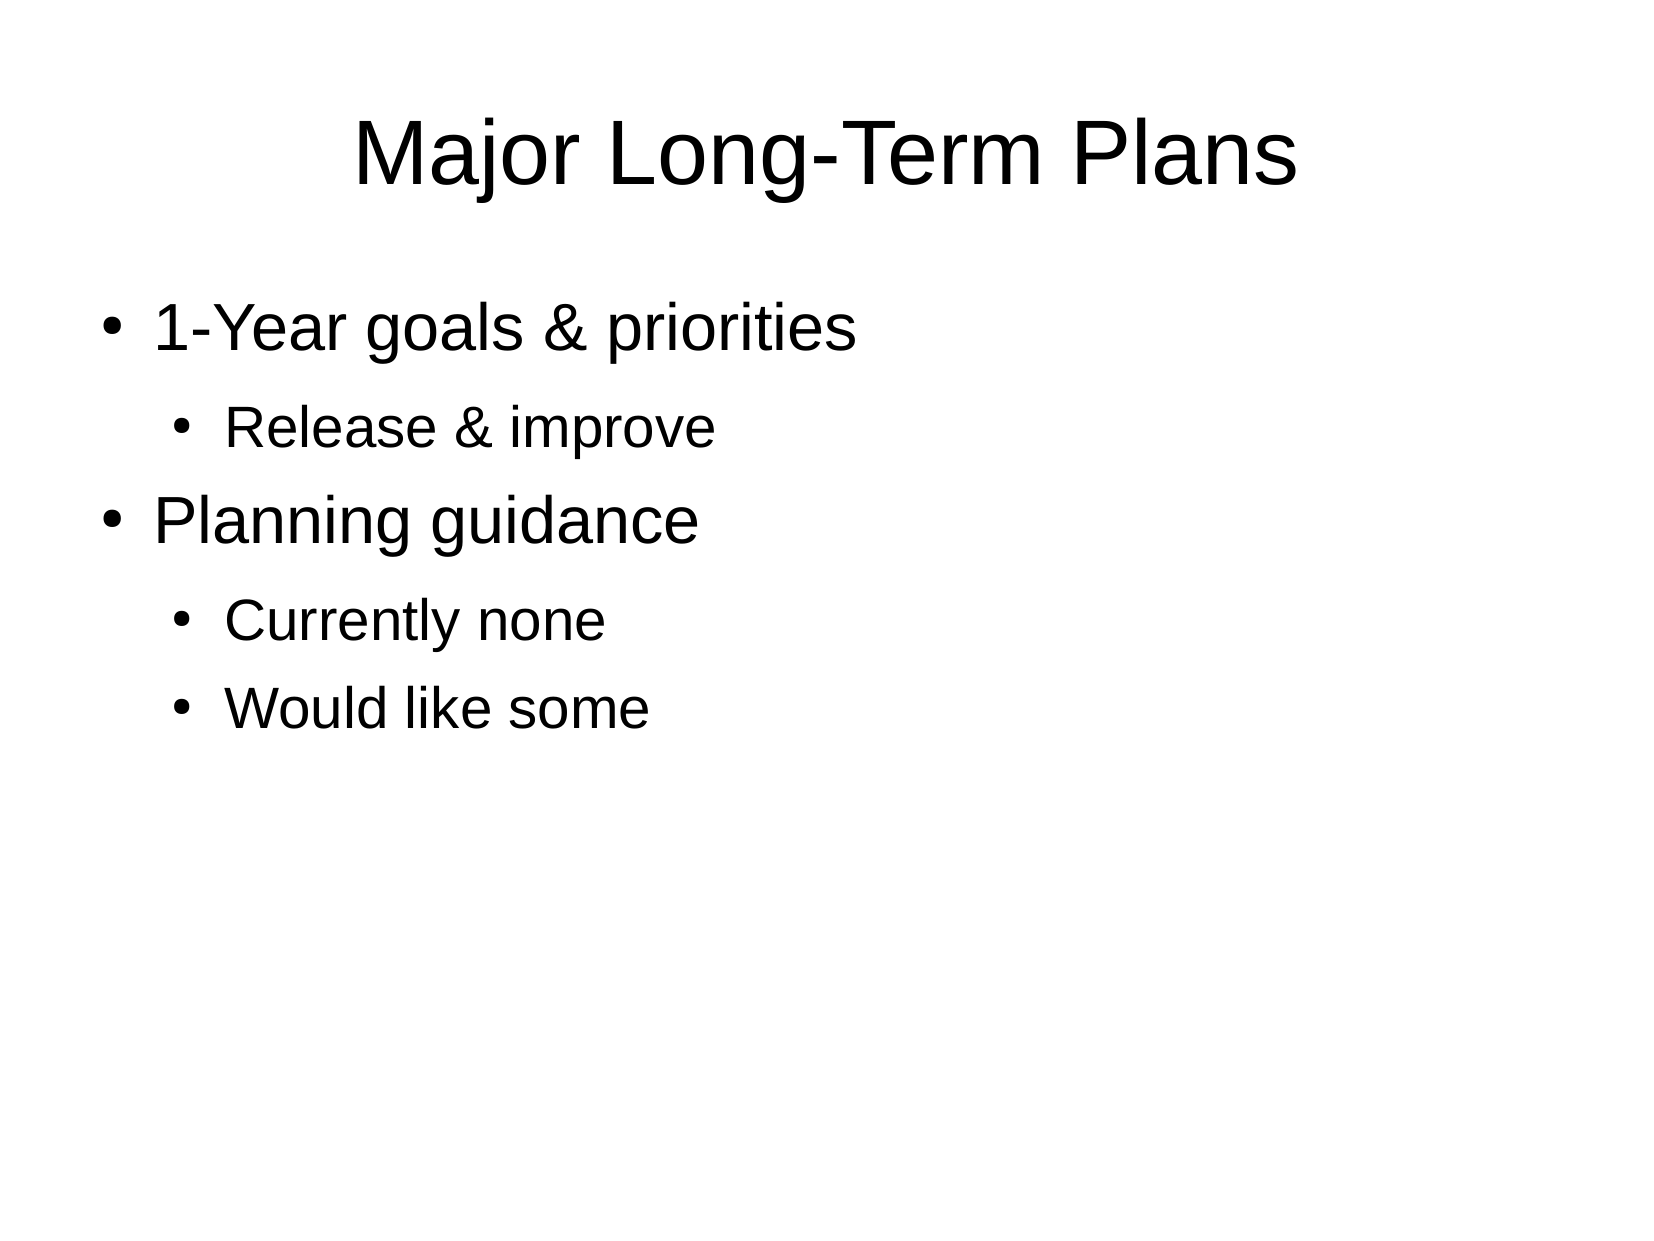

# Major Long-Term Plans
1-Year goals & priorities
Release & improve
Planning guidance
Currently none
Would like some